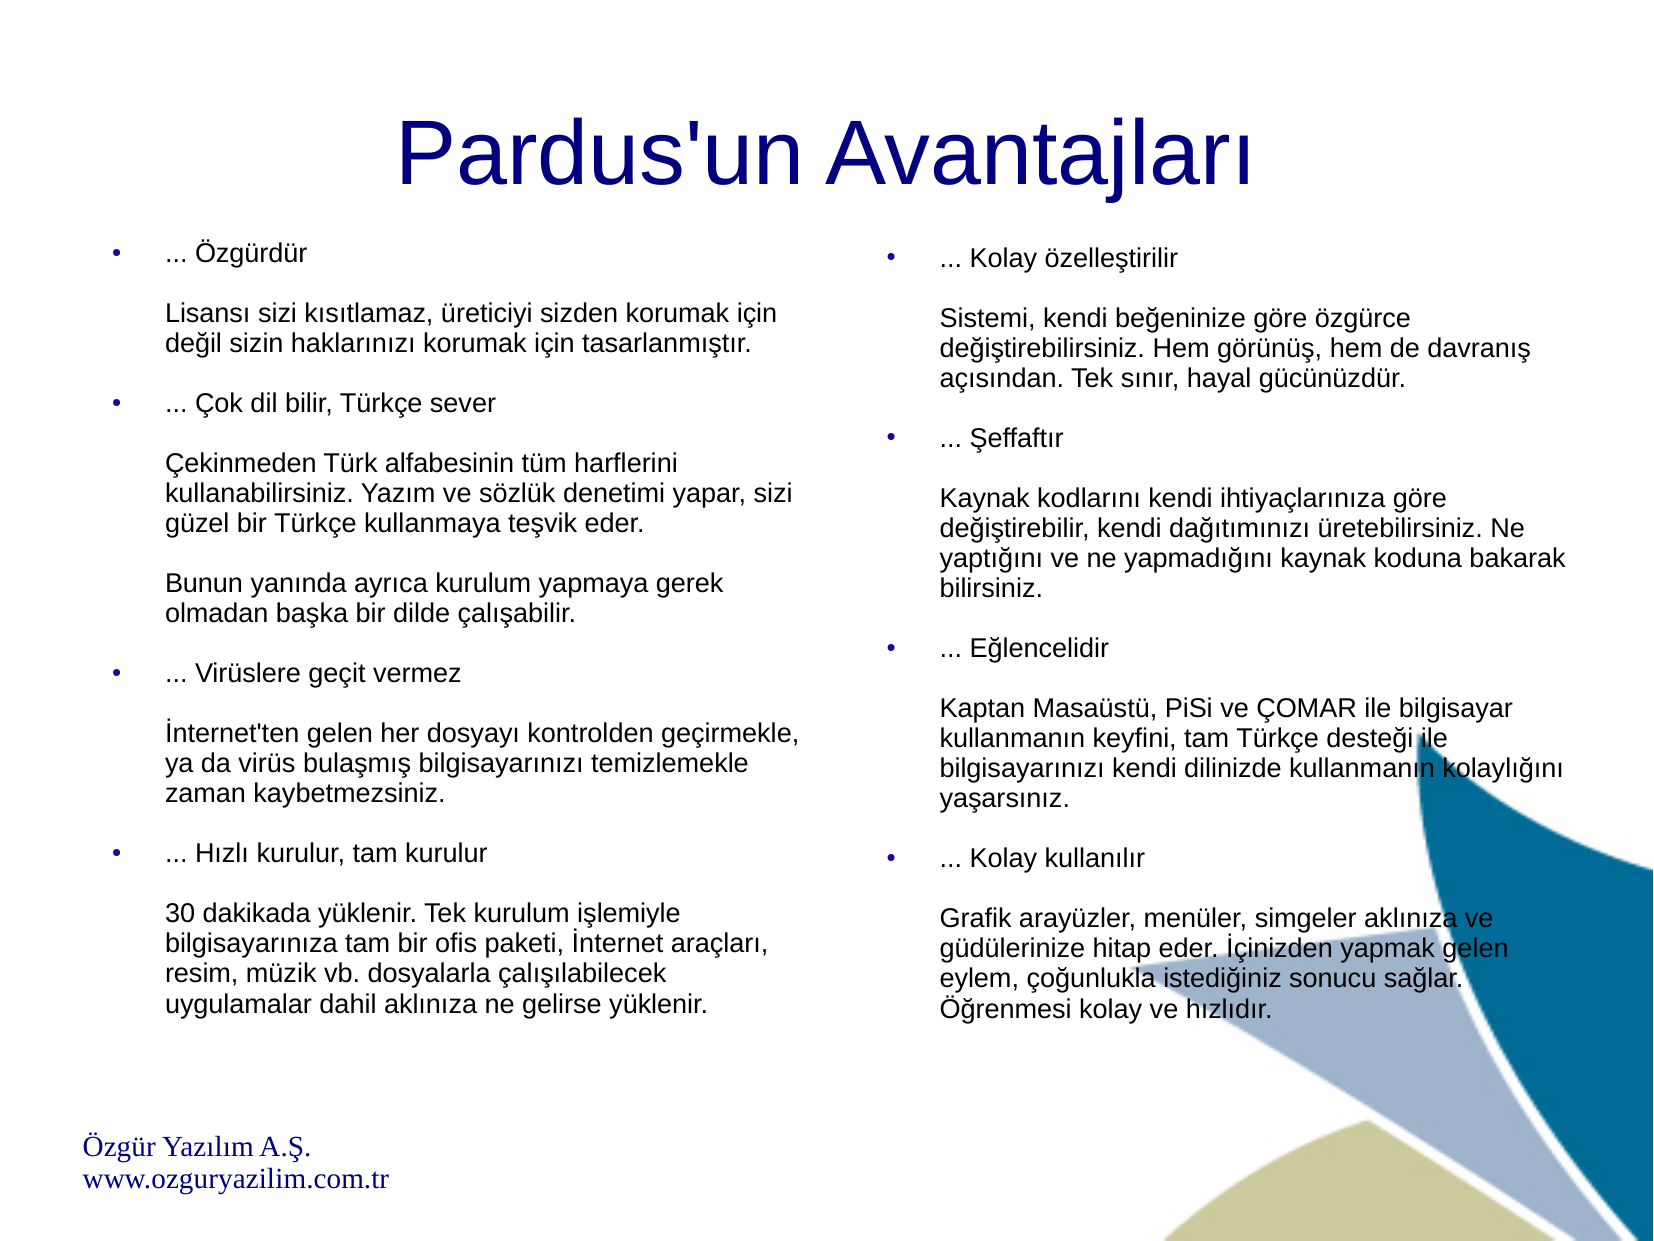

# Pardus'un Avantajları
... Özgürdür
Lisansı sizi kısıtlamaz, üreticiyi sizden korumak için değil sizin haklarınızı korumak için tasarlanmıştır.
... Çok dil bilir, Türkçe sever
Çekinmeden Türk alfabesinin tüm harflerini kullanabilirsiniz. Yazım ve sözlük denetimi yapar, sizi güzel bir Türkçe kullanmaya teşvik eder.
Bunun yanında ayrıca kurulum yapmaya gerek olmadan başka bir dilde çalışabilir.
... Virüslere geçit vermez
İnternet'ten gelen her dosyayı kontrolden geçirmekle, ya da virüs bulaşmış bilgisayarınızı temizlemekle zaman kaybetmezsiniz.
... Hızlı kurulur, tam kurulur
30 dakikada yüklenir. Tek kurulum işlemiyle bilgisayarınıza tam bir ofis paketi, İnternet araçları, resim, müzik vb. dosyalarla çalışılabilecek uygulamalar dahil aklınıza ne gelirse yüklenir.
... Kolay özelleştirilir
Sistemi, kendi beğeninize göre özgürce değiştirebilirsiniz. Hem görünüş, hem de davranış açısından. Tek sınır, hayal gücünüzdür.
... Şeffaftır
Kaynak kodlarını kendi ihtiyaçlarınıza göre değiştirebilir, kendi dağıtımınızı üretebilirsiniz. Ne yaptığını ve ne yapmadığını kaynak koduna bakarak bilirsiniz.
... Eğlencelidir
Kaptan Masaüstü, PiSi ve ÇOMAR ile bilgisayar kullanmanın keyfini, tam Türkçe desteği ile bilgisayarınızı kendi dilinizde kullanmanın kolaylığını yaşarsınız.
... Kolay kullanılır
Grafik arayüzler, menüler, simgeler aklınıza ve güdülerinize hitap eder. İçinizden yapmak gelen eylem, çoğunlukla istediğiniz sonucu sağlar. Öğrenmesi kolay ve hızlıdır.